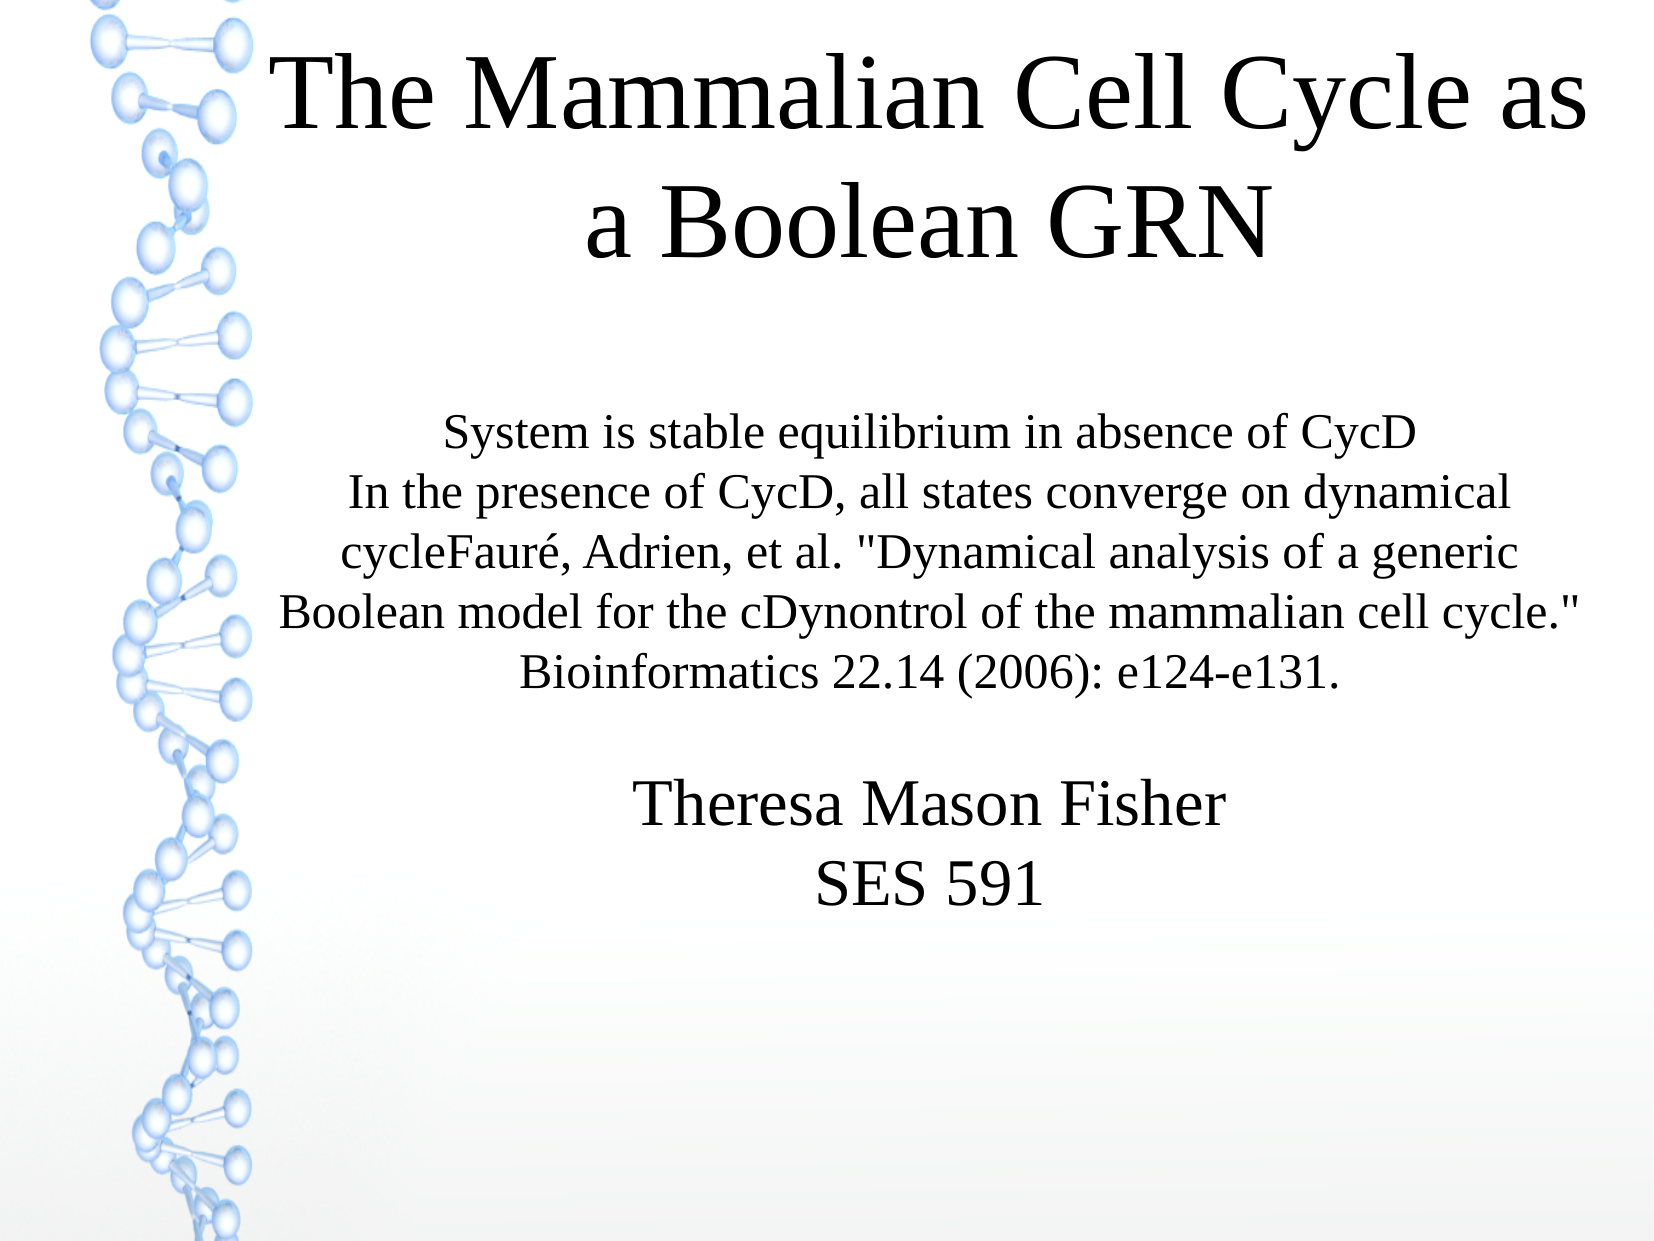

The Mammalian Cell Cycle as a Boolean GRN
System is stable equilibrium in absence of CycD
In the presence of CycD, all states converge on dynamical cycleFauré, Adrien, et al. "Dynamical analysis of a generic Boolean model for the cDynontrol of the mammalian cell cycle." Bioinformatics 22.14 (2006): e124-e131.
Theresa Mason Fisher
SES 591